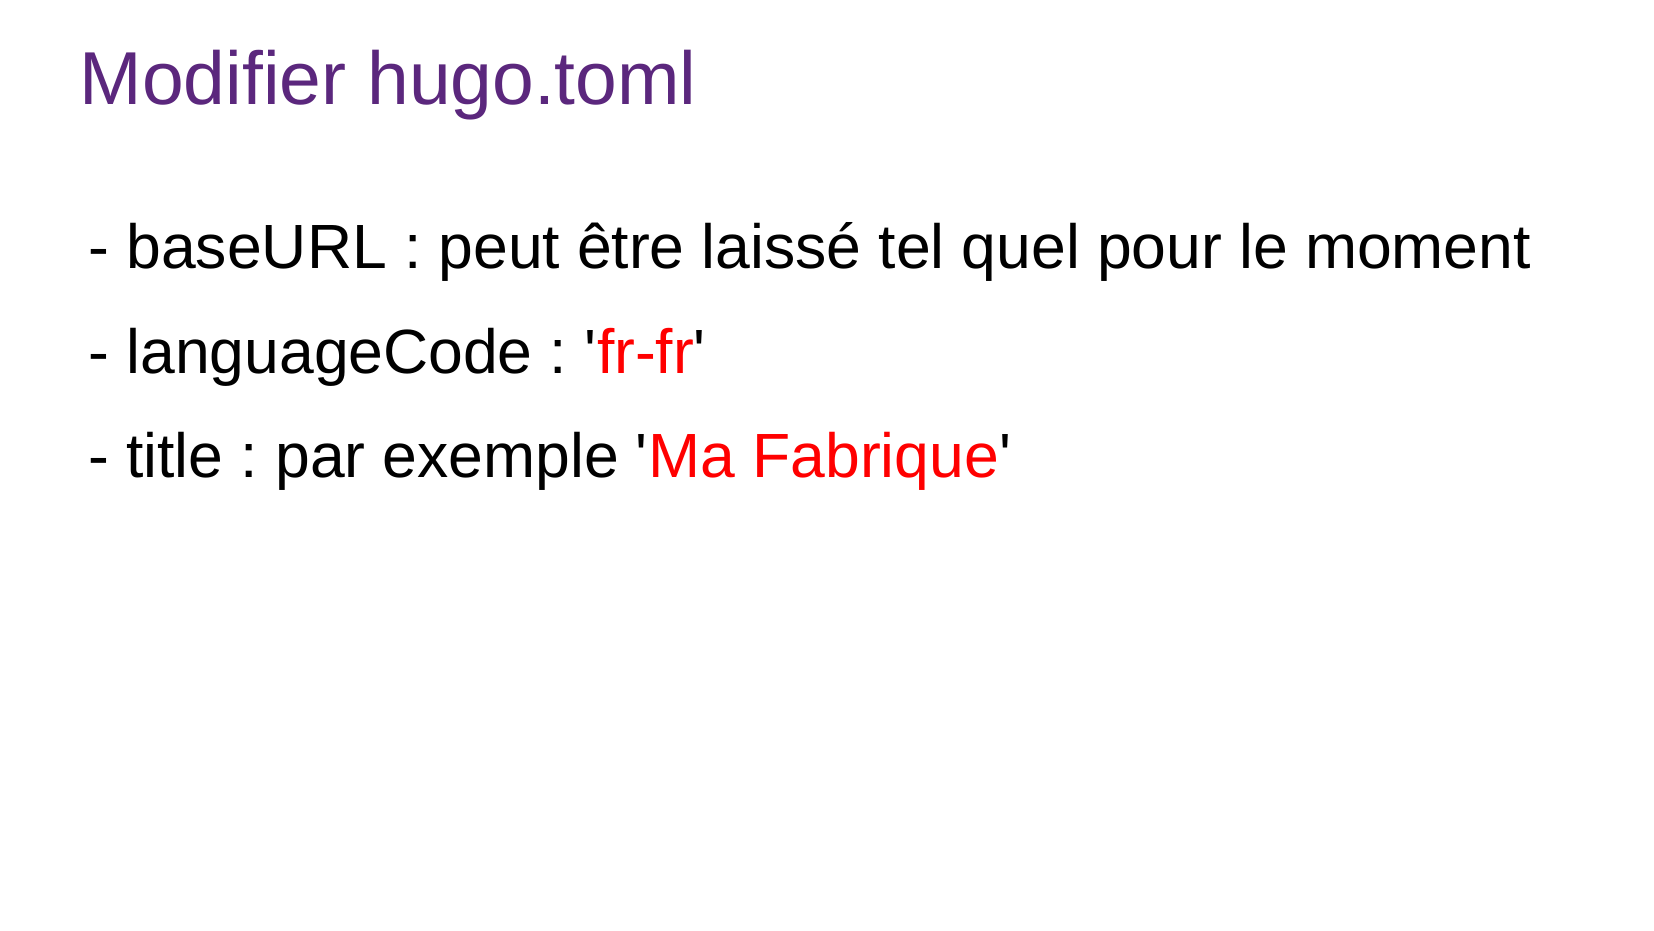

# Modifier hugo.toml
- baseURL : peut être laissé tel quel pour le moment
- languageCode : 'fr-fr'
- title : par exemple 'Ma Fabrique'